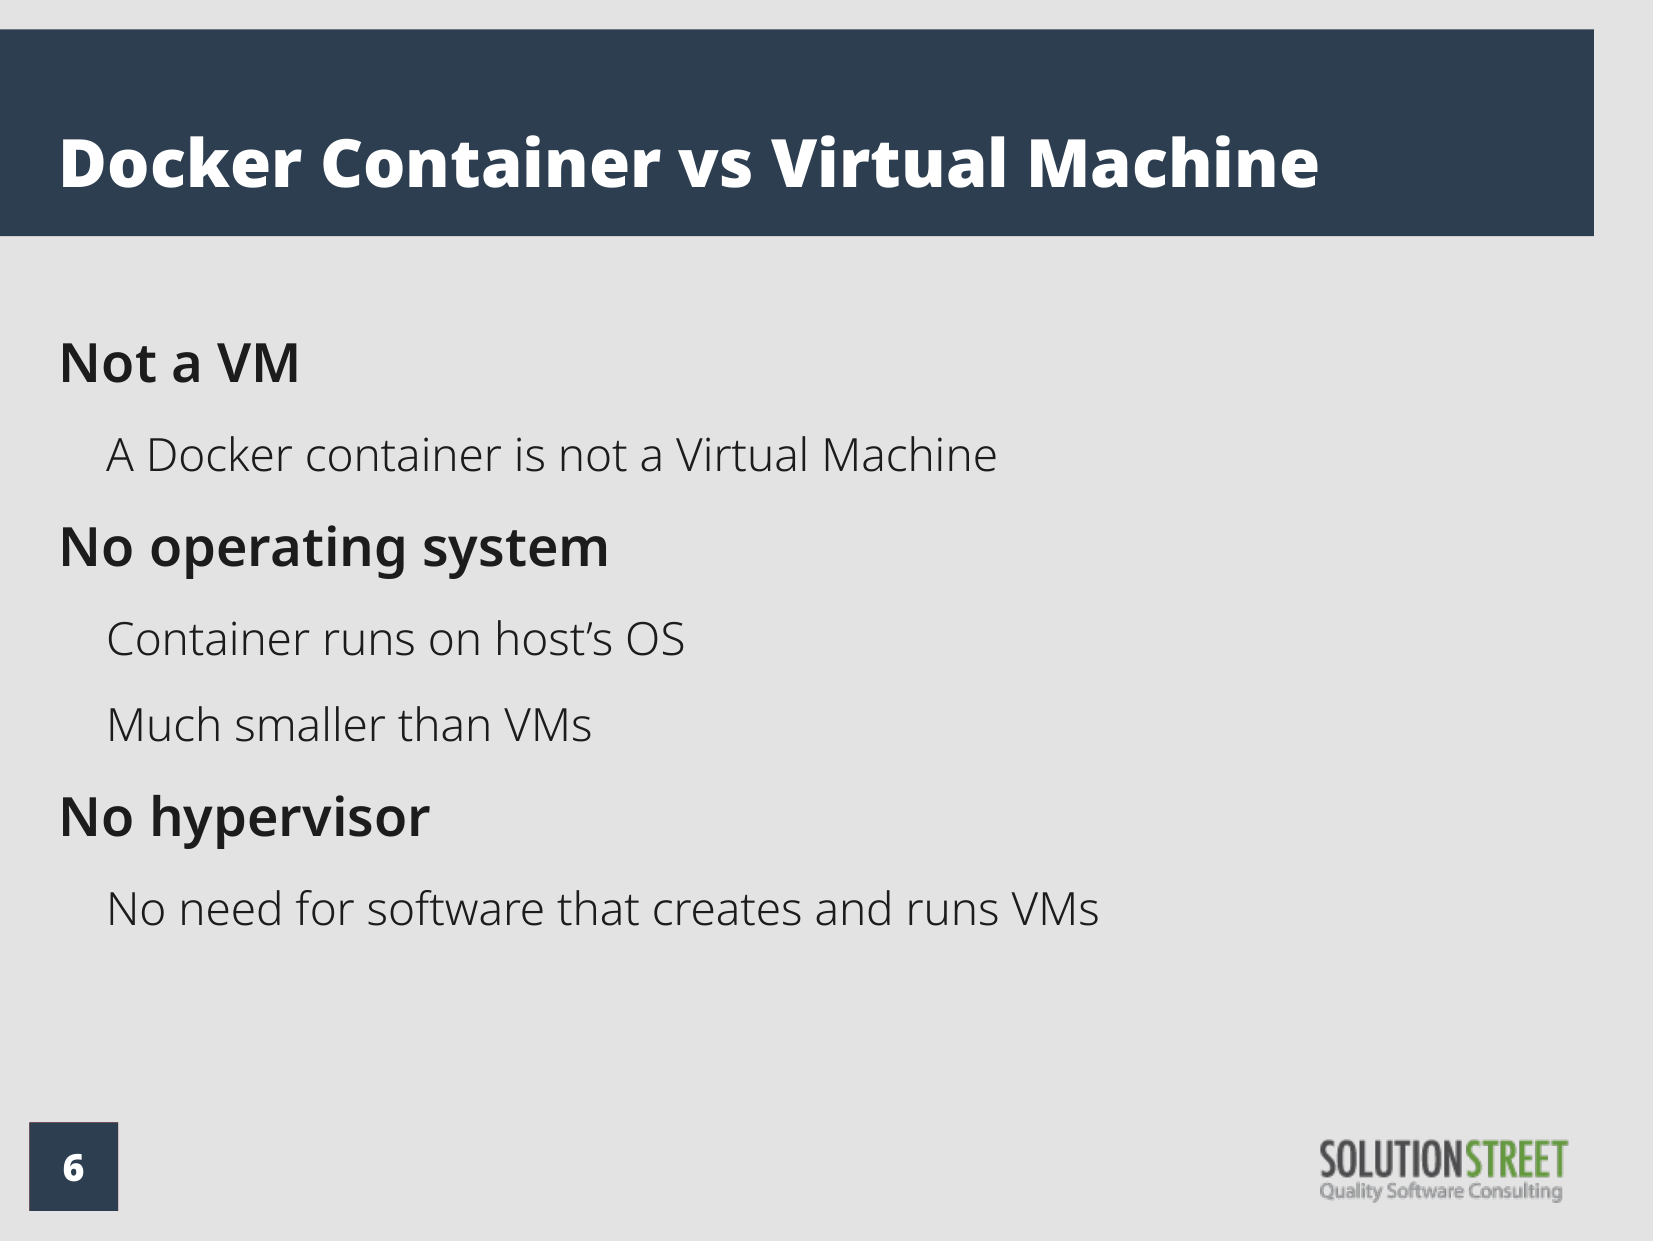

# Docker Container vs Virtual Machine
Not a VM
A Docker container is not a Virtual Machine
No operating system
Container runs on host’s OS
Much smaller than VMs
No hypervisor
No need for software that creates and runs VMs
6